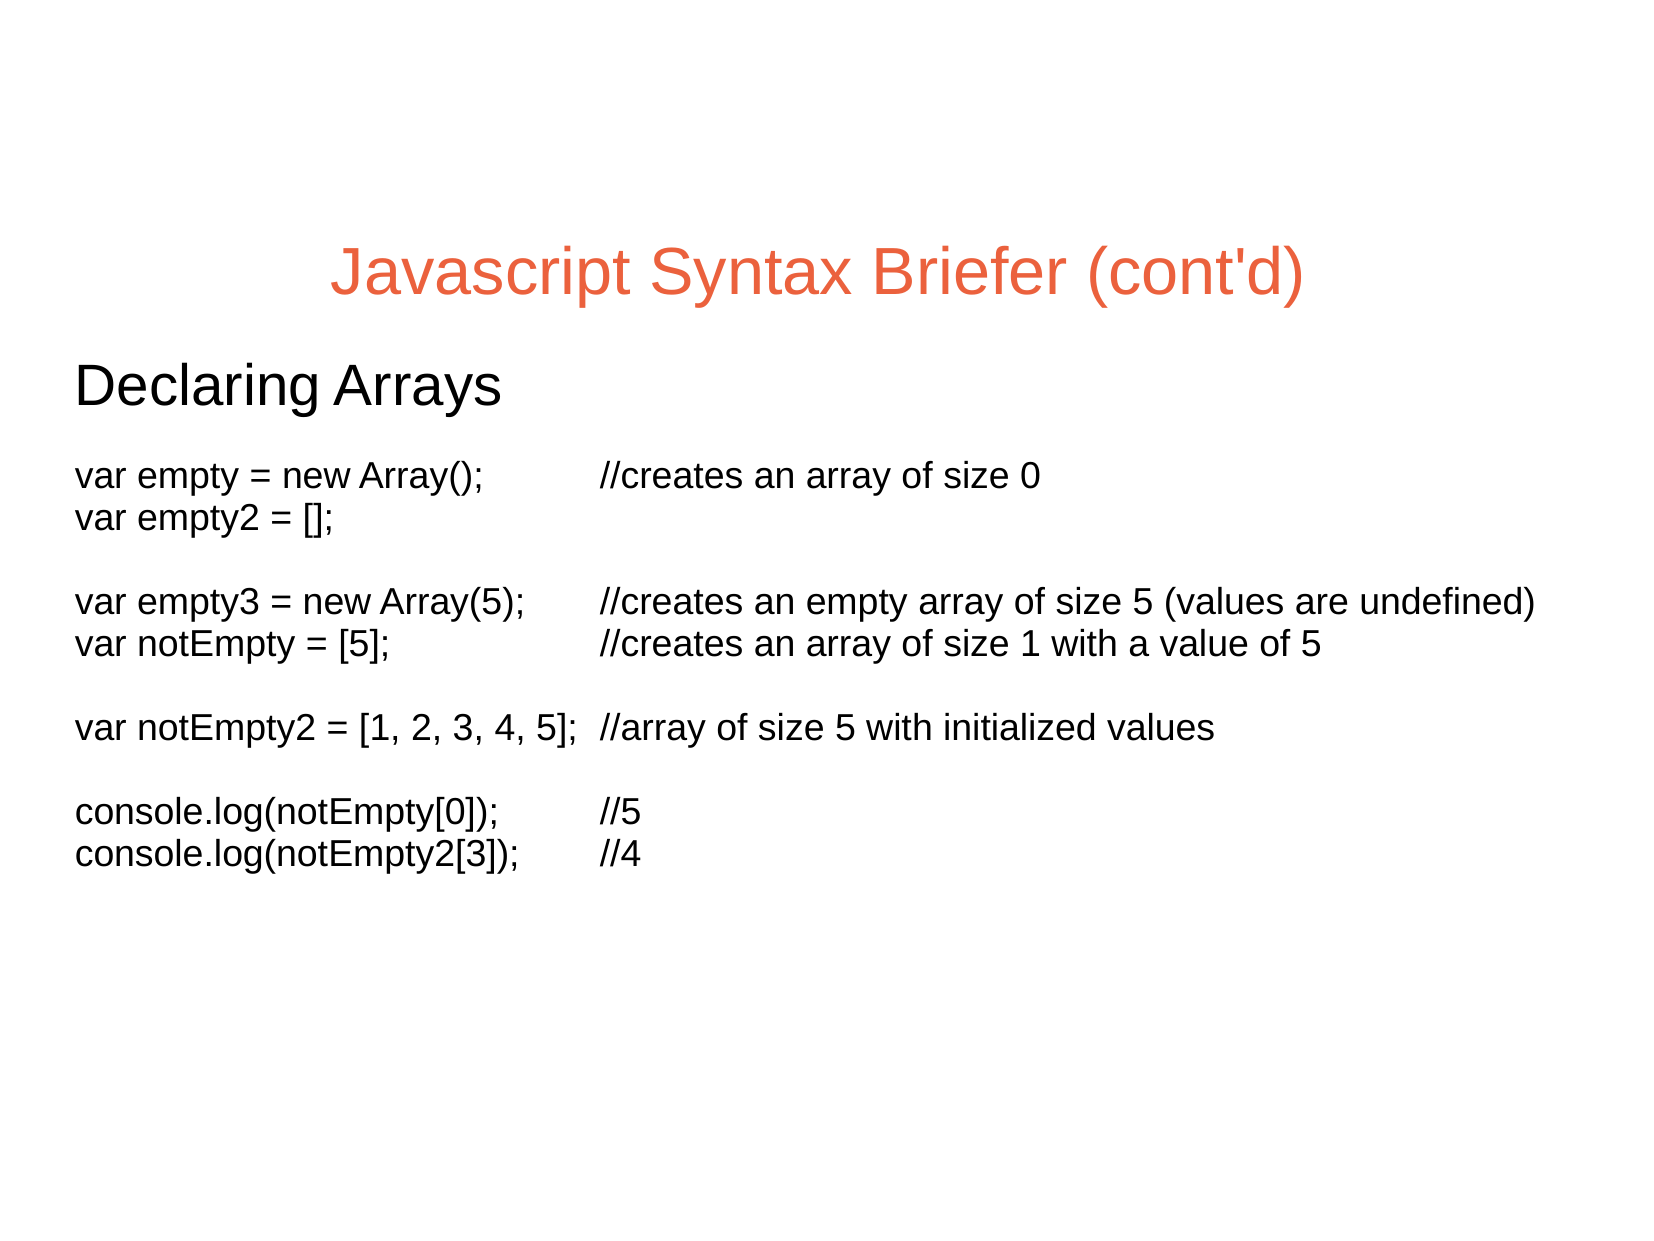

# Javascript Syntax Briefer (cont'd)
Declaring Arrays
var empty = new Array(); 		//creates an array of size 0
var empty2 = [];
var empty3 = new Array(5);	//creates an empty array of size 5 (values are undefined)
var notEmpty = [5];			//creates an array of size 1 with a value of 5
var notEmpty2 = [1, 2, 3, 4, 5];	//array of size 5 with initialized values
console.log(notEmpty[0]);		//5
console.log(notEmpty2[3]);		//4